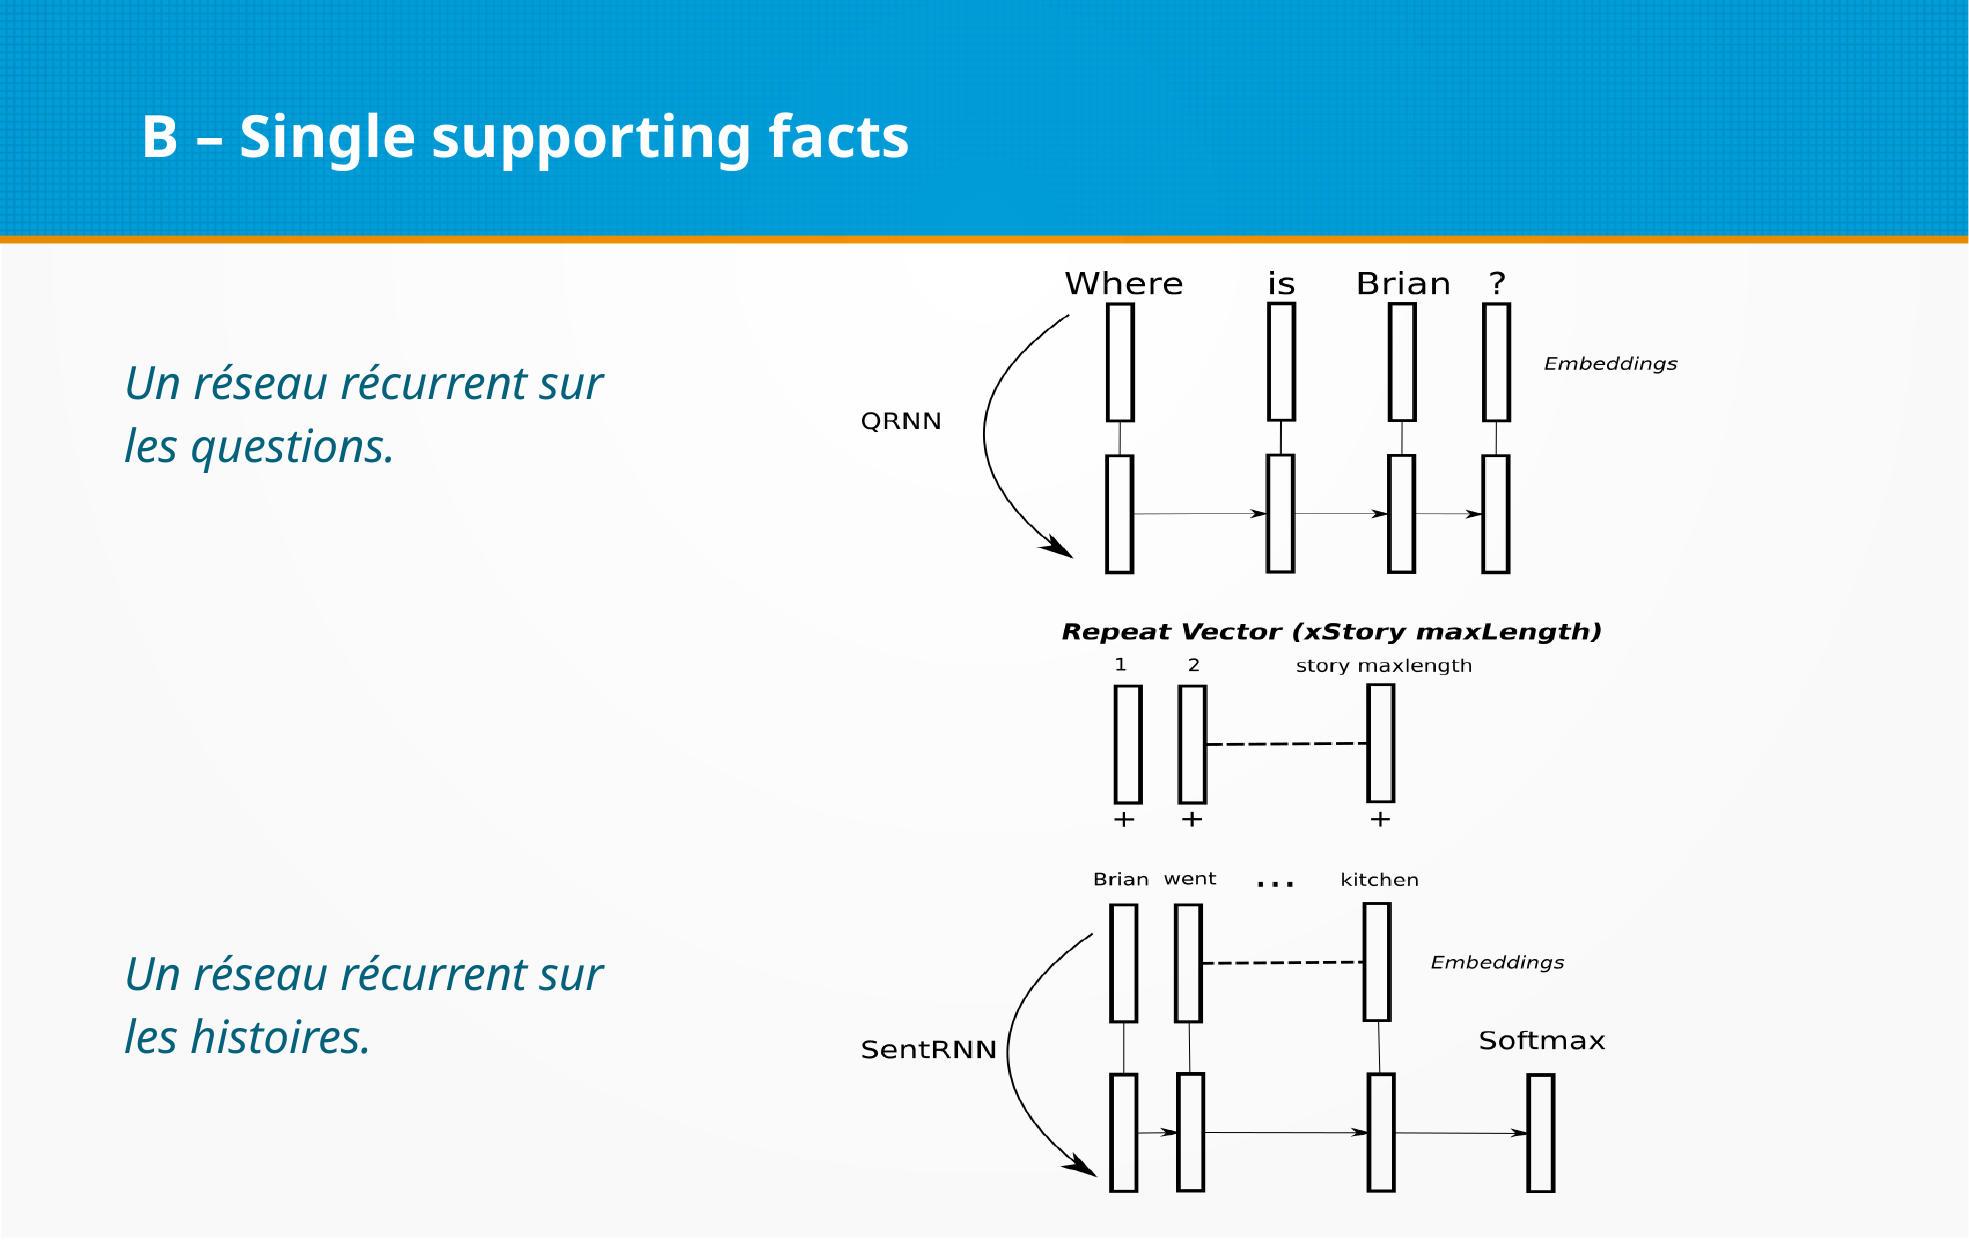

B – Single supporting facts
Un réseau récurrent sur les questions.
Un réseau récurrent sur les histoires.